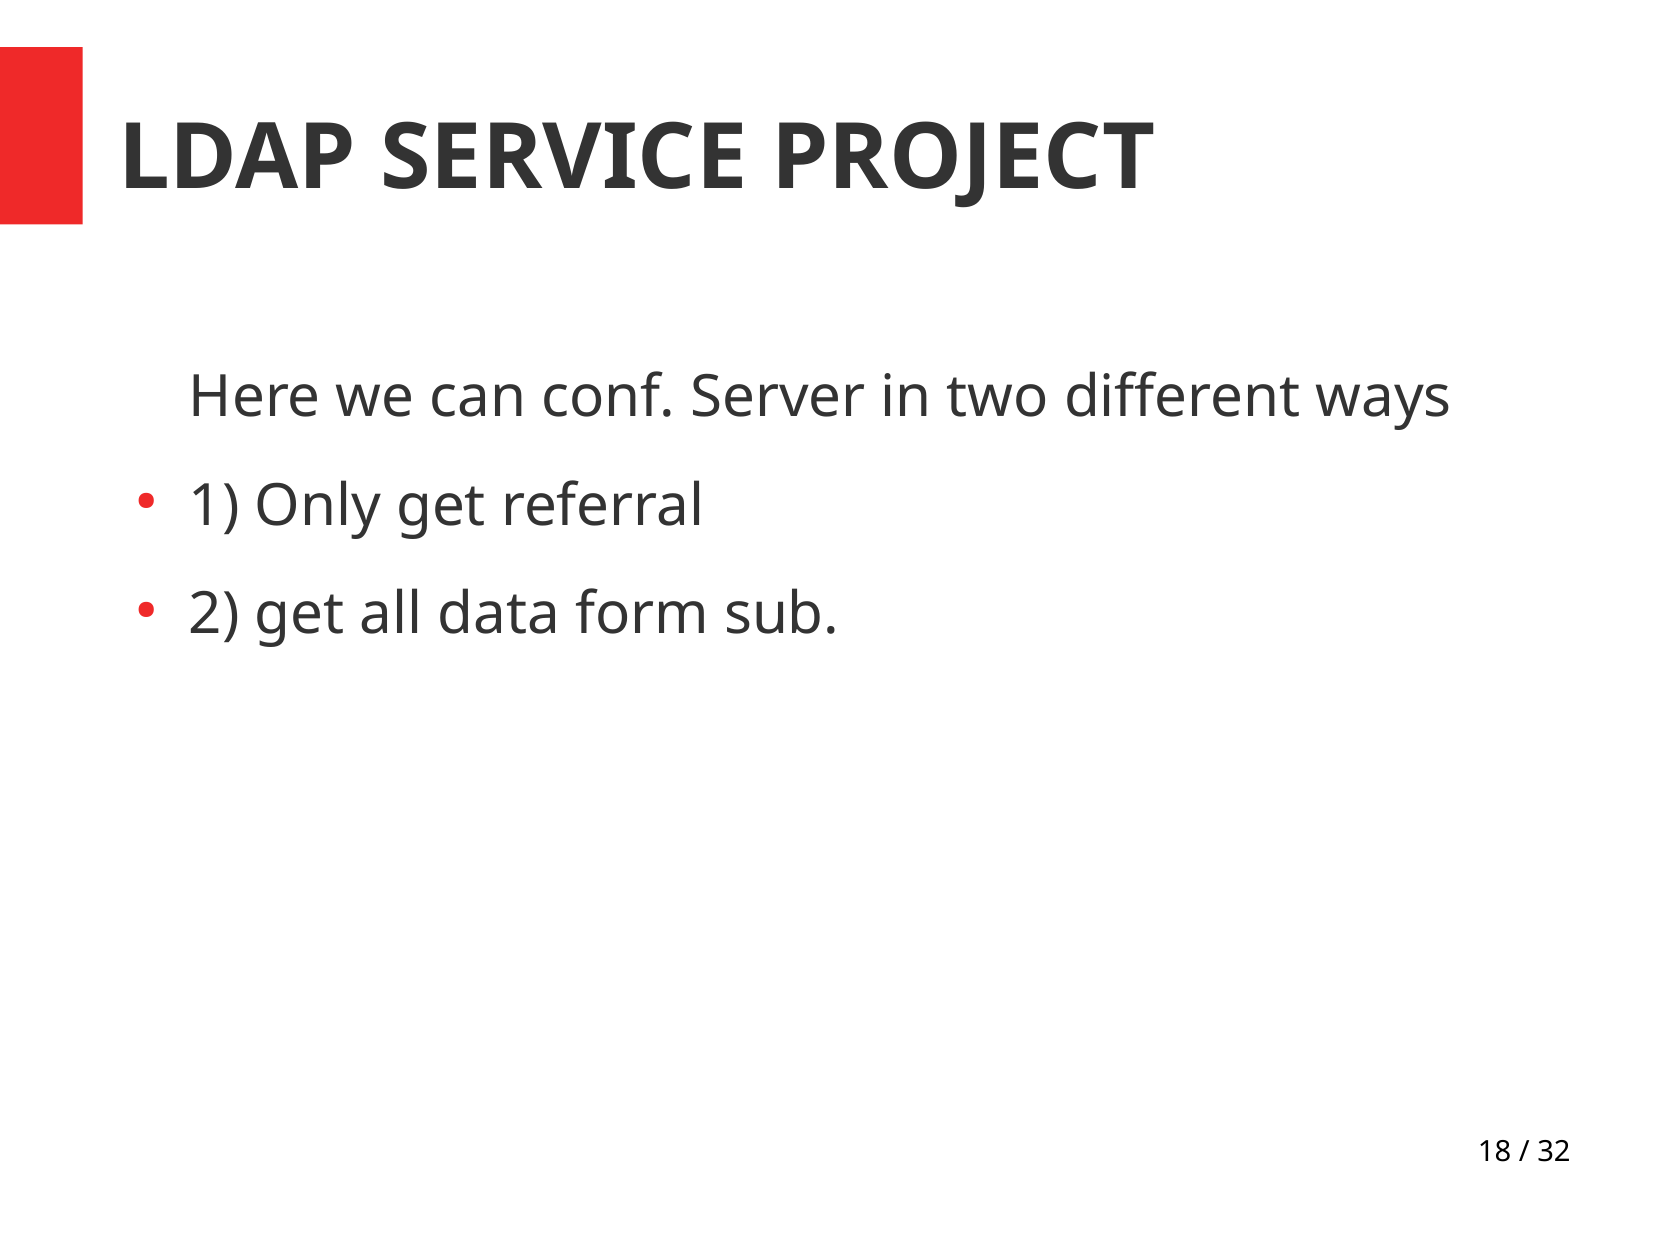

# LDAP SERVICE PROJECT
Here we can conf. Server in two different ways
1) Only get referral
2) get all data form sub.
18